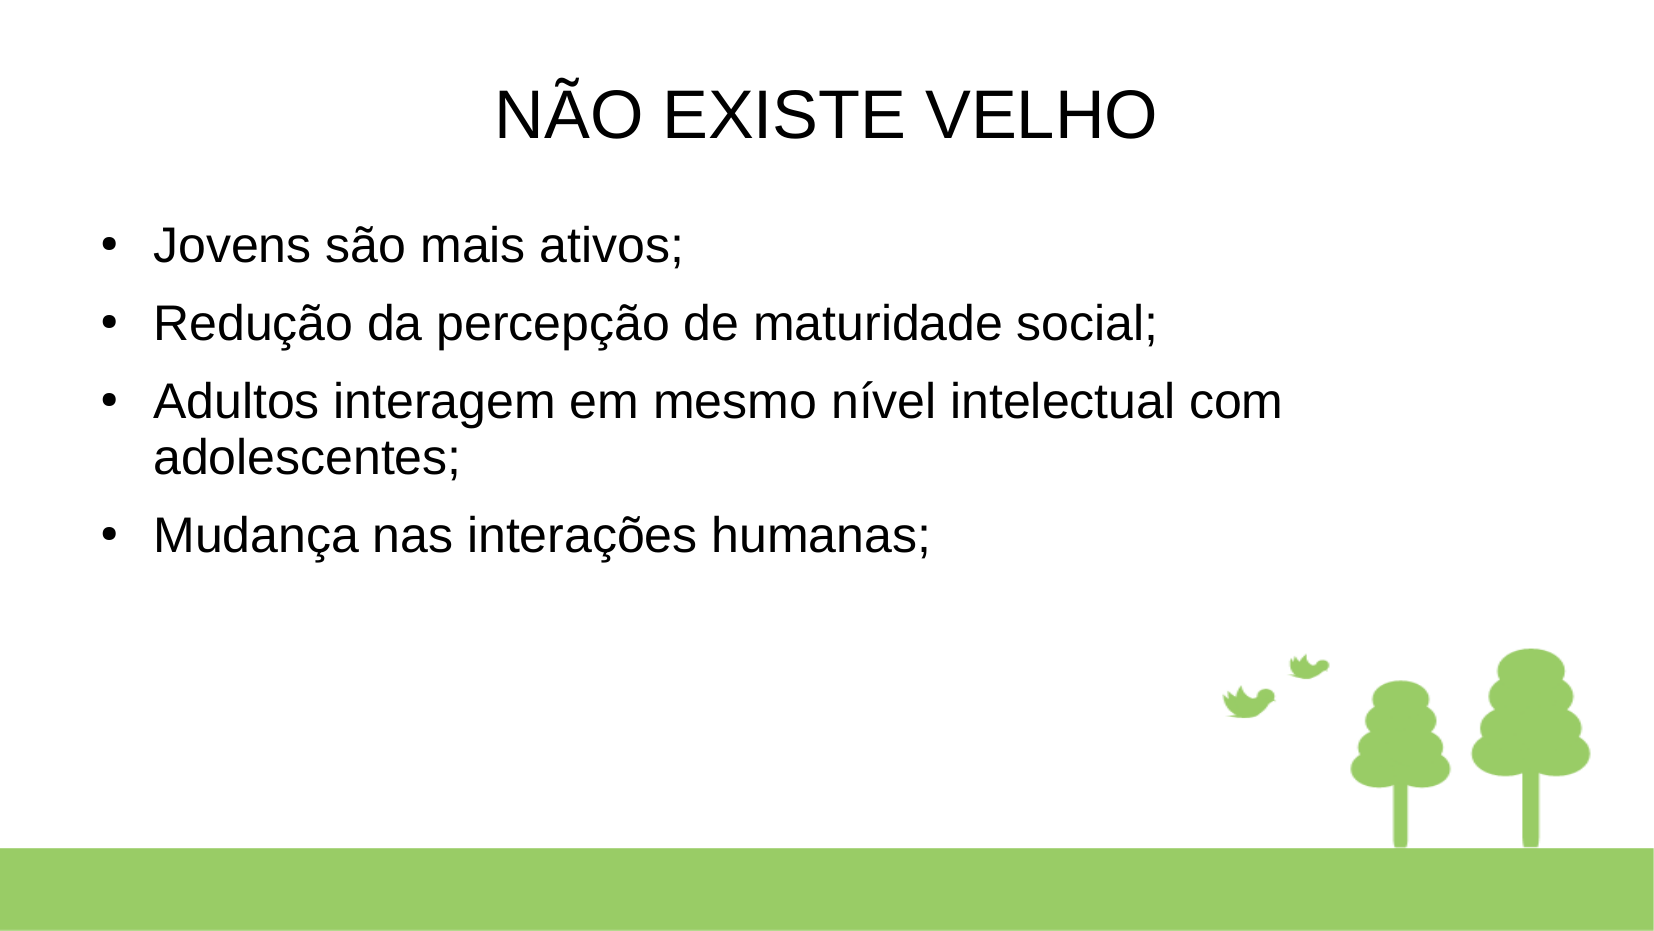

# NÃO EXISTE VELHO
Jovens são mais ativos;
Redução da percepção de maturidade social;
Adultos interagem em mesmo nível intelectual com adolescentes;
Mudança nas interações humanas;